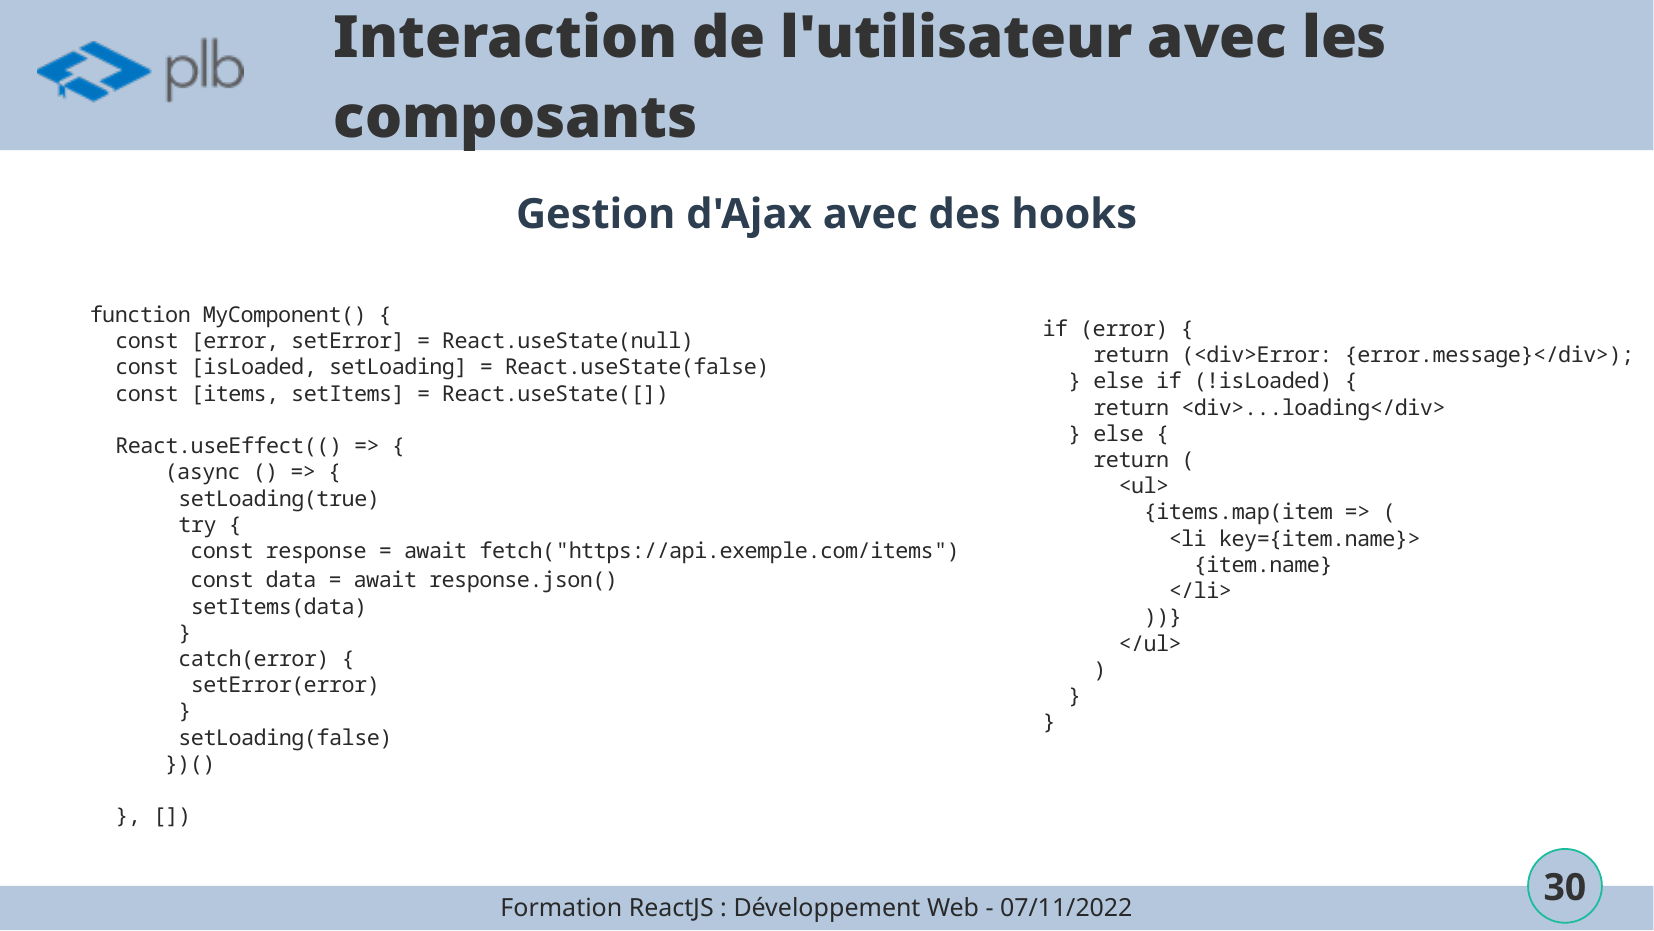

# Interaction de l'utilisateur avec les composants
Gestion d'Ajax avec des hooks
function MyComponent() {
 const [error, setError] = React.useState(null)
 const [isLoaded, setLoading] = React.useState(false)
 const [items, setItems] = React.useState([])
 React.useEffect(() => {
	(async () => {
 setLoading(true)
 try {
	 const response = await fetch("https://api.exemple.com/items")
	 const data = await response.json()
 setItems(data)
 }
 catch(error) {
 setError(error)
 }
 setLoading(false)
	})()
 }, [])
if (error) {
 return (<div>Error: {error.message}</div>);
 } else if (!isLoaded) {
 return <div>...loading</div>
 } else {
 return (
 <ul>
 {items.map(item => (
 <li key={item.name}>
 {item.name}
 </li>
 ))}
 </ul>
 )
 }
}
Formation ReactJS : Développement Web - 07/11/2022